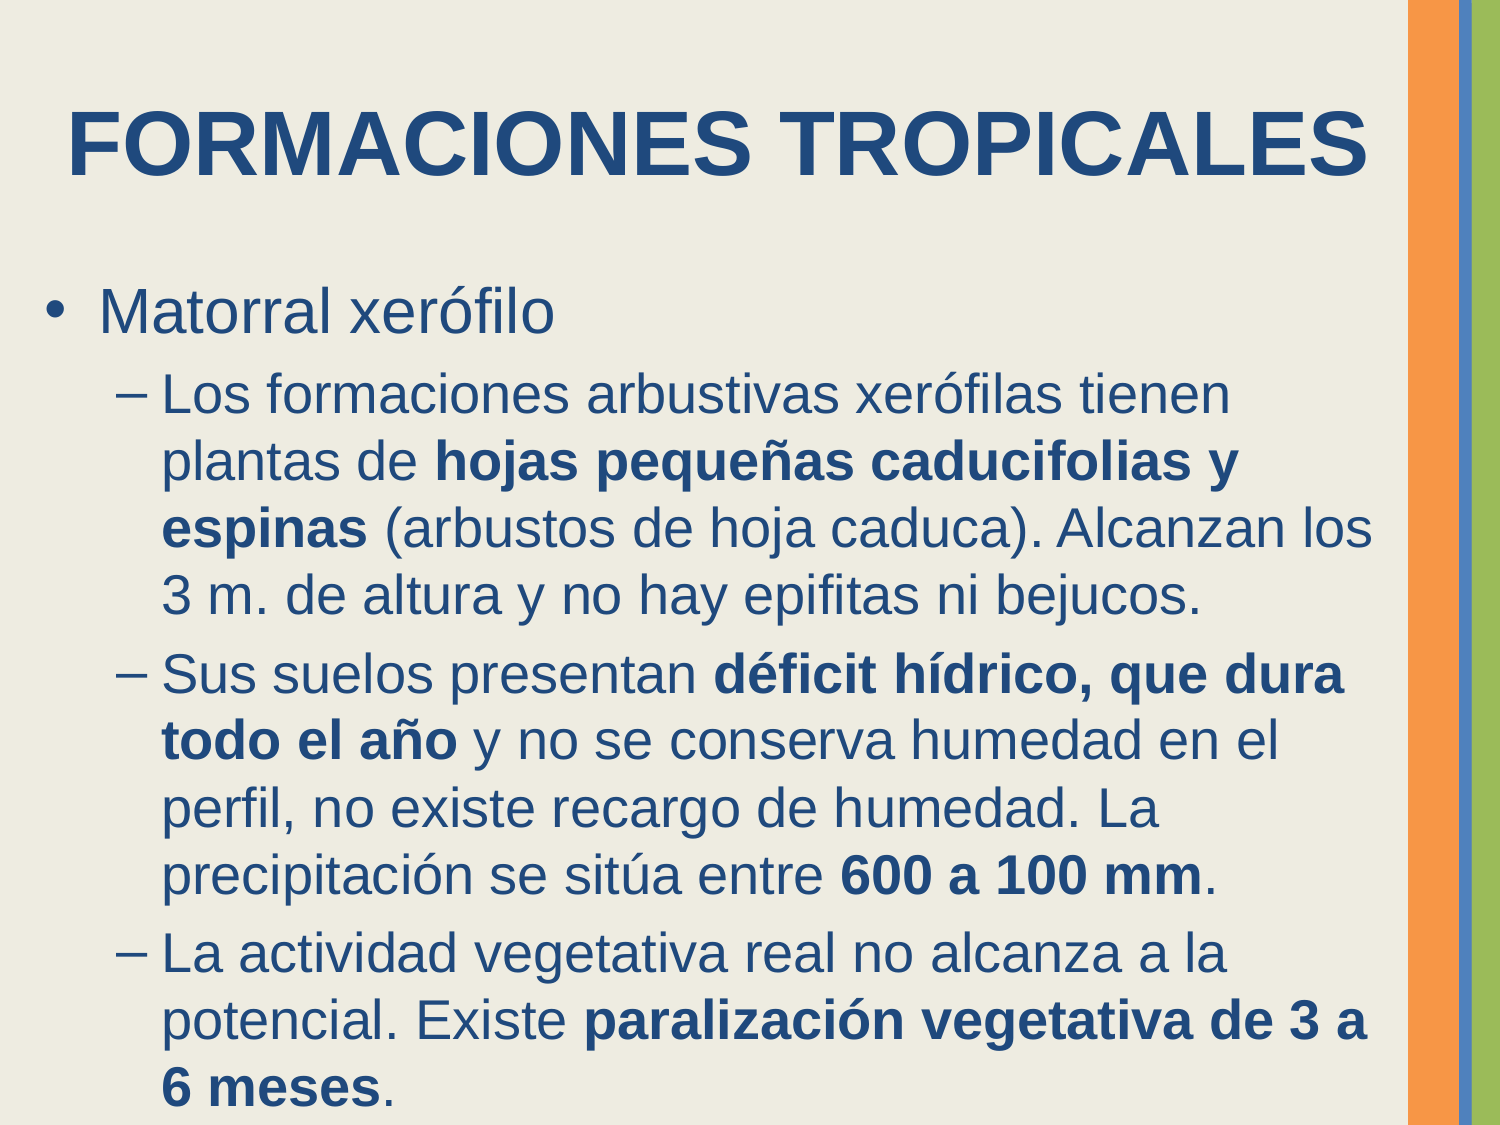

# Formaciones tropicales
Matorral xerófilo
Los formaciones arbustivas xerófilas tienen plantas de hojas pequeñas caducifolias y espinas (arbustos de hoja caduca). Alcanzan los 3 m. de altura y no hay epifitas ni bejucos.
Sus suelos presentan déficit hídrico, que dura todo el año y no se conserva humedad en el perfil, no existe recargo de humedad. La precipitación se sitúa entre 600 a 100 mm.
La actividad vegetativa real no alcanza a la potencial. Existe paralización vegetativa de 3 a 6 meses.